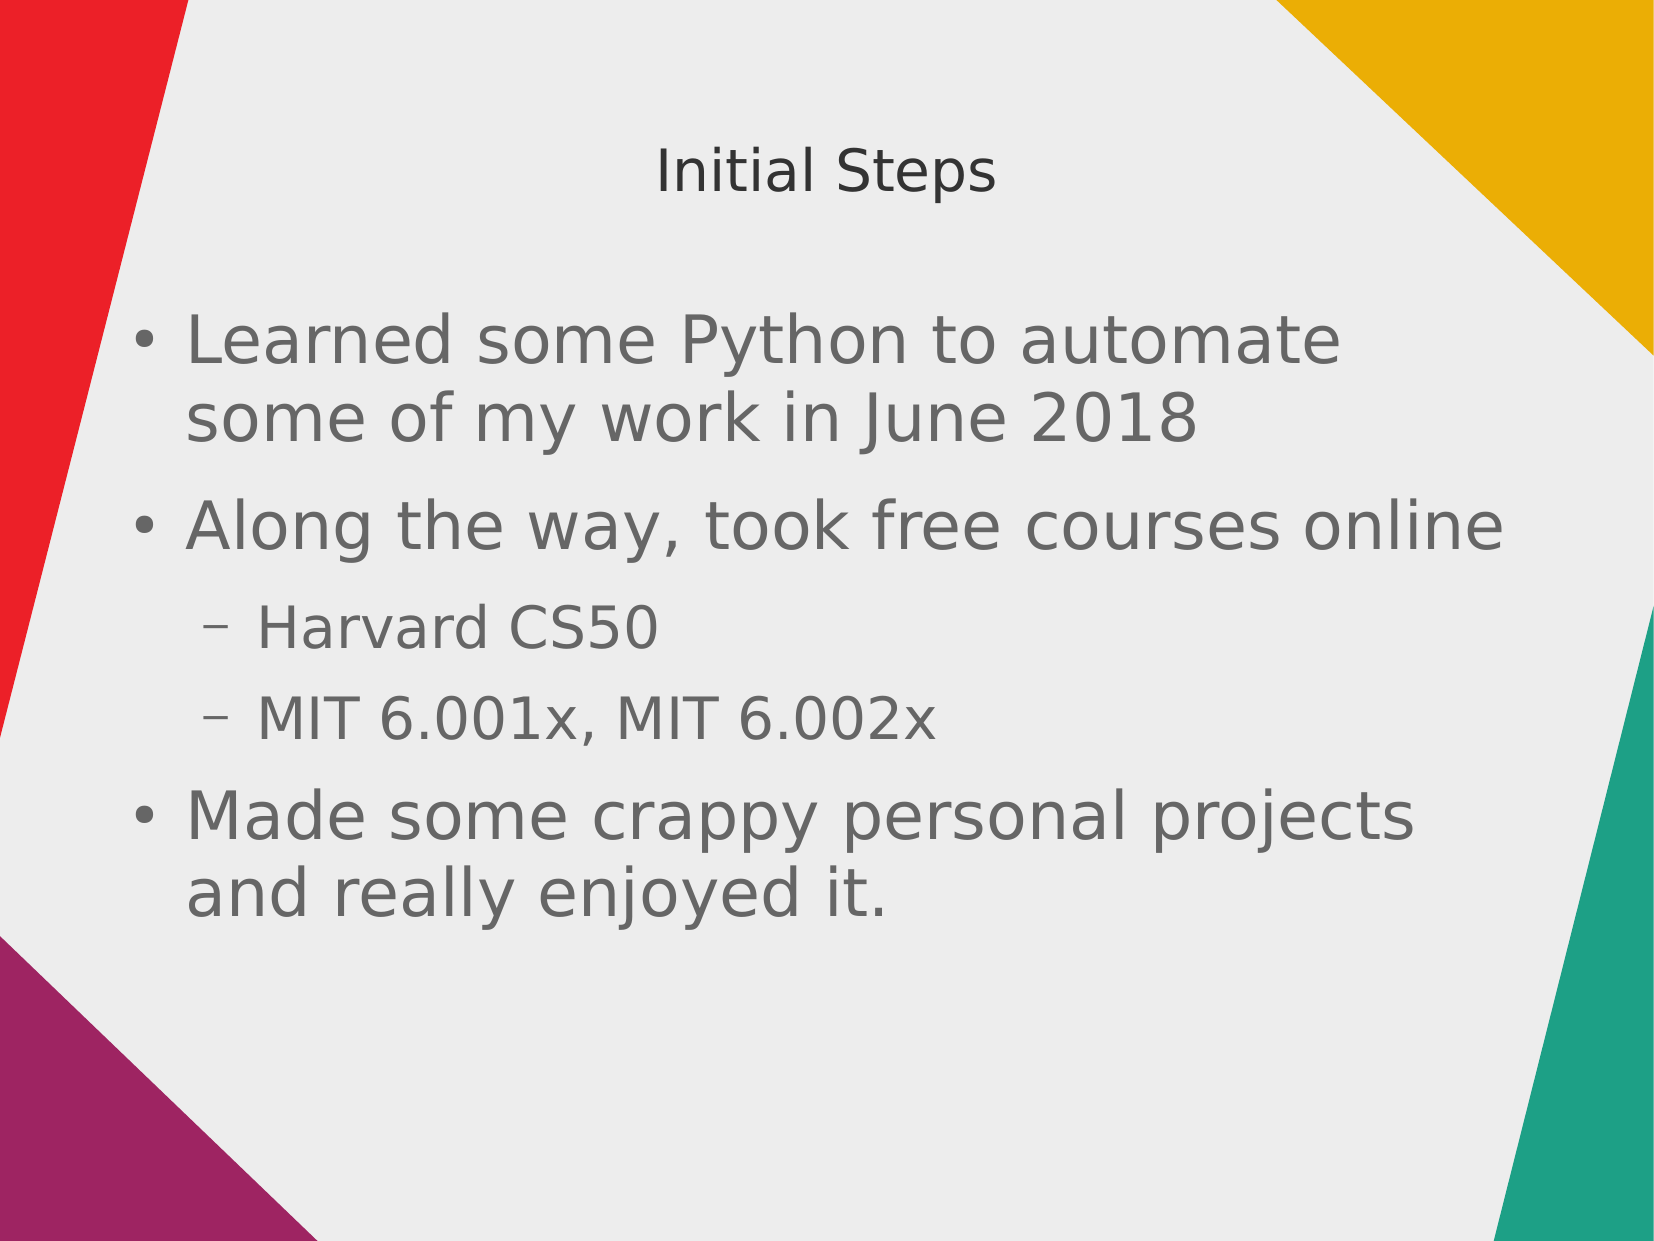

# Initial Steps
Learned some Python to automate some of my work in June 2018
Along the way, took free courses online
Harvard CS50
MIT 6.001x, MIT 6.002x
Made some crappy personal projects and really enjoyed it.